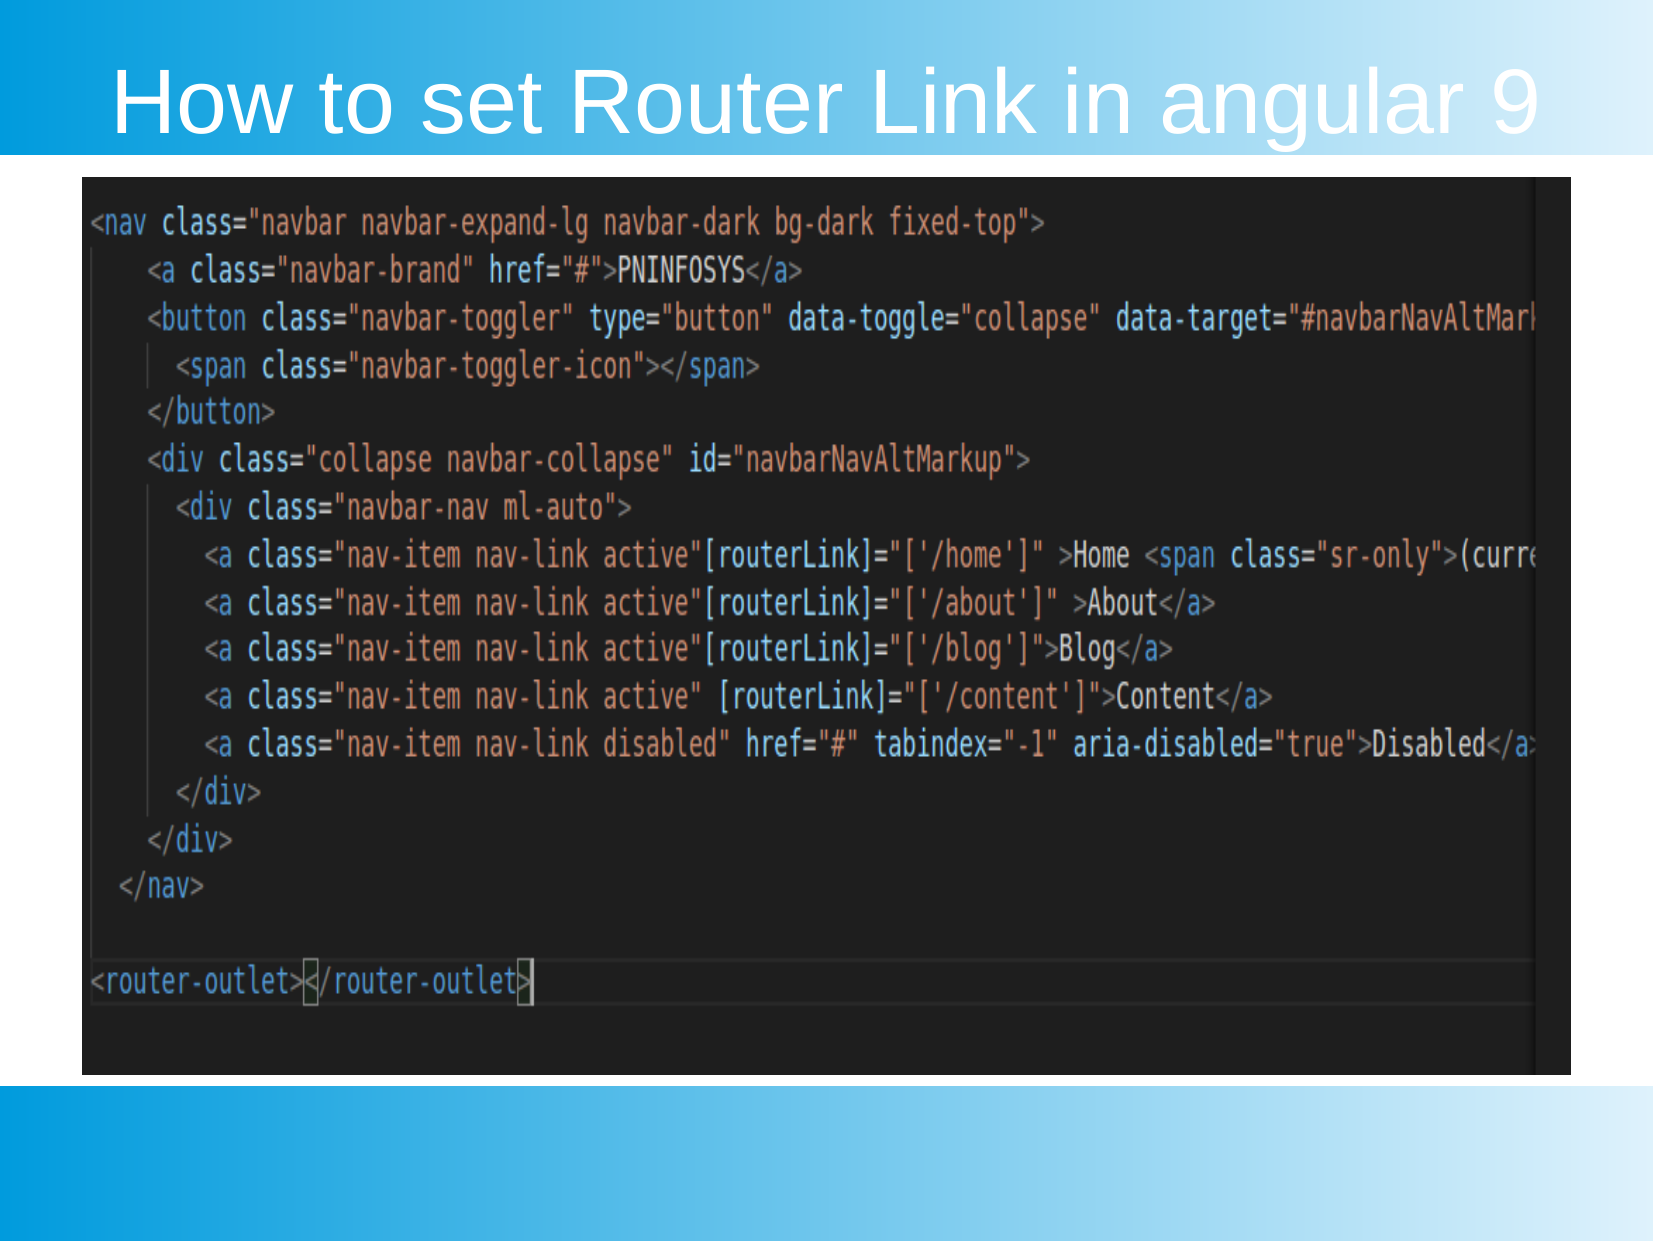

# How to set Router Link in angular 9